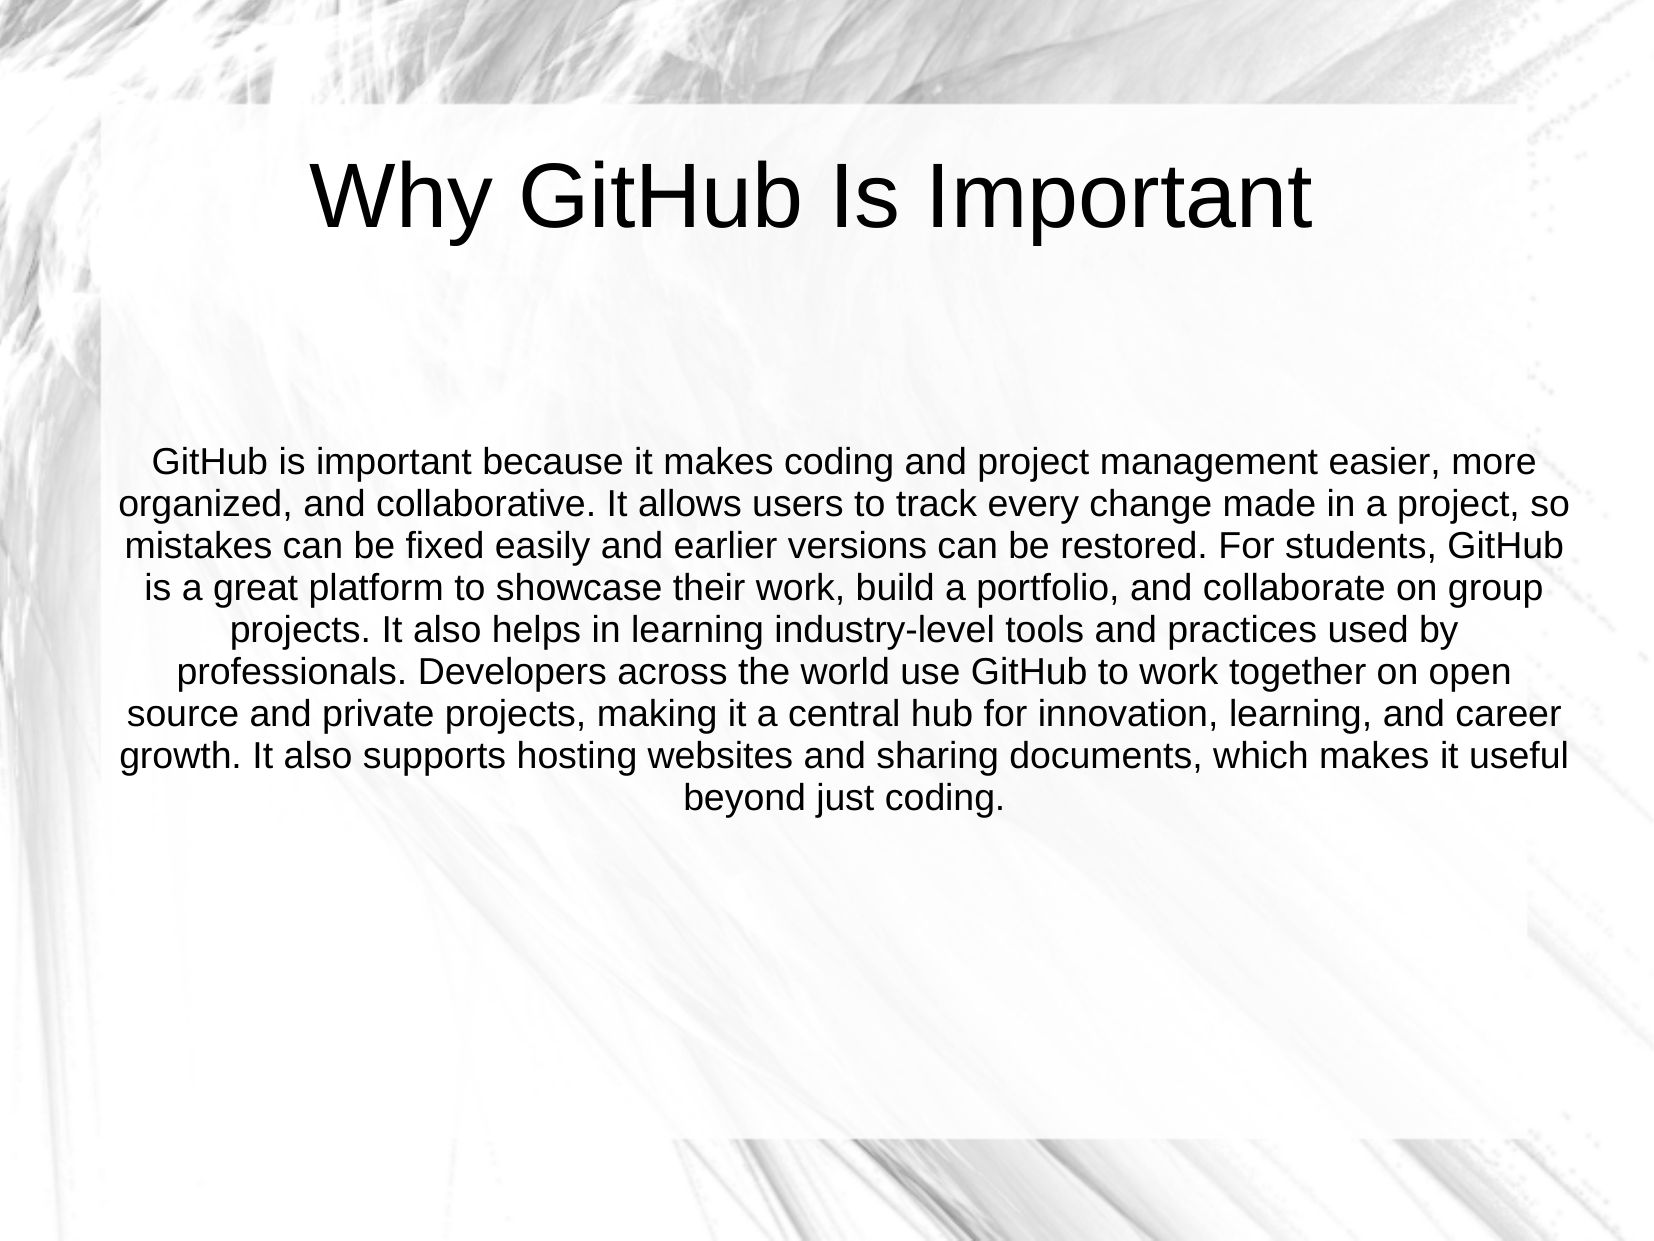

# Why GitHub Is Important
GitHub is important because it makes coding and project management easier, more organized, and collaborative. It allows users to track every change made in a project, so mistakes can be fixed easily and earlier versions can be restored. For students, GitHub is a great platform to showcase their work, build a portfolio, and collaborate on group projects. It also helps in learning industry-level tools and practices used by professionals. Developers across the world use GitHub to work together on open source and private projects, making it a central hub for innovation, learning, and career growth. It also supports hosting websites and sharing documents, which makes it useful beyond just coding.